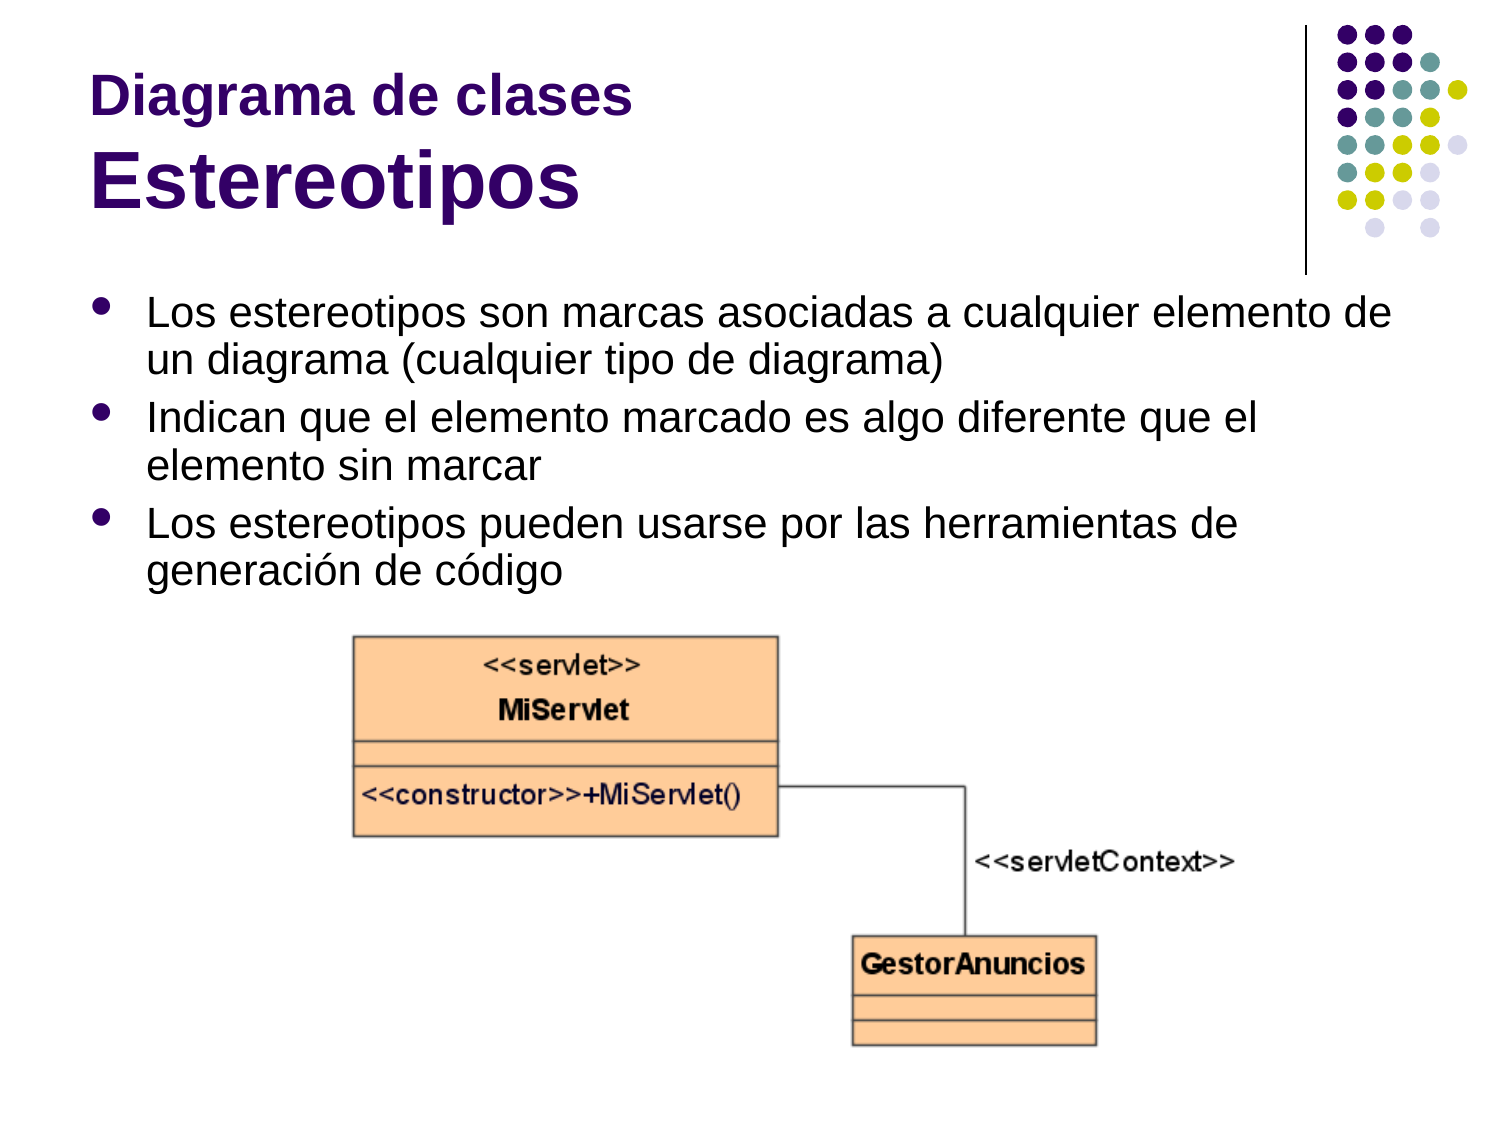

# Diagrama de clases Estereotipos
Los estereotipos son marcas asociadas a cualquier elemento de un diagrama (cualquier tipo de diagrama)
Indican que el elemento marcado es algo diferente que el elemento sin marcar
Los estereotipos pueden usarse por las herramientas de generación de código